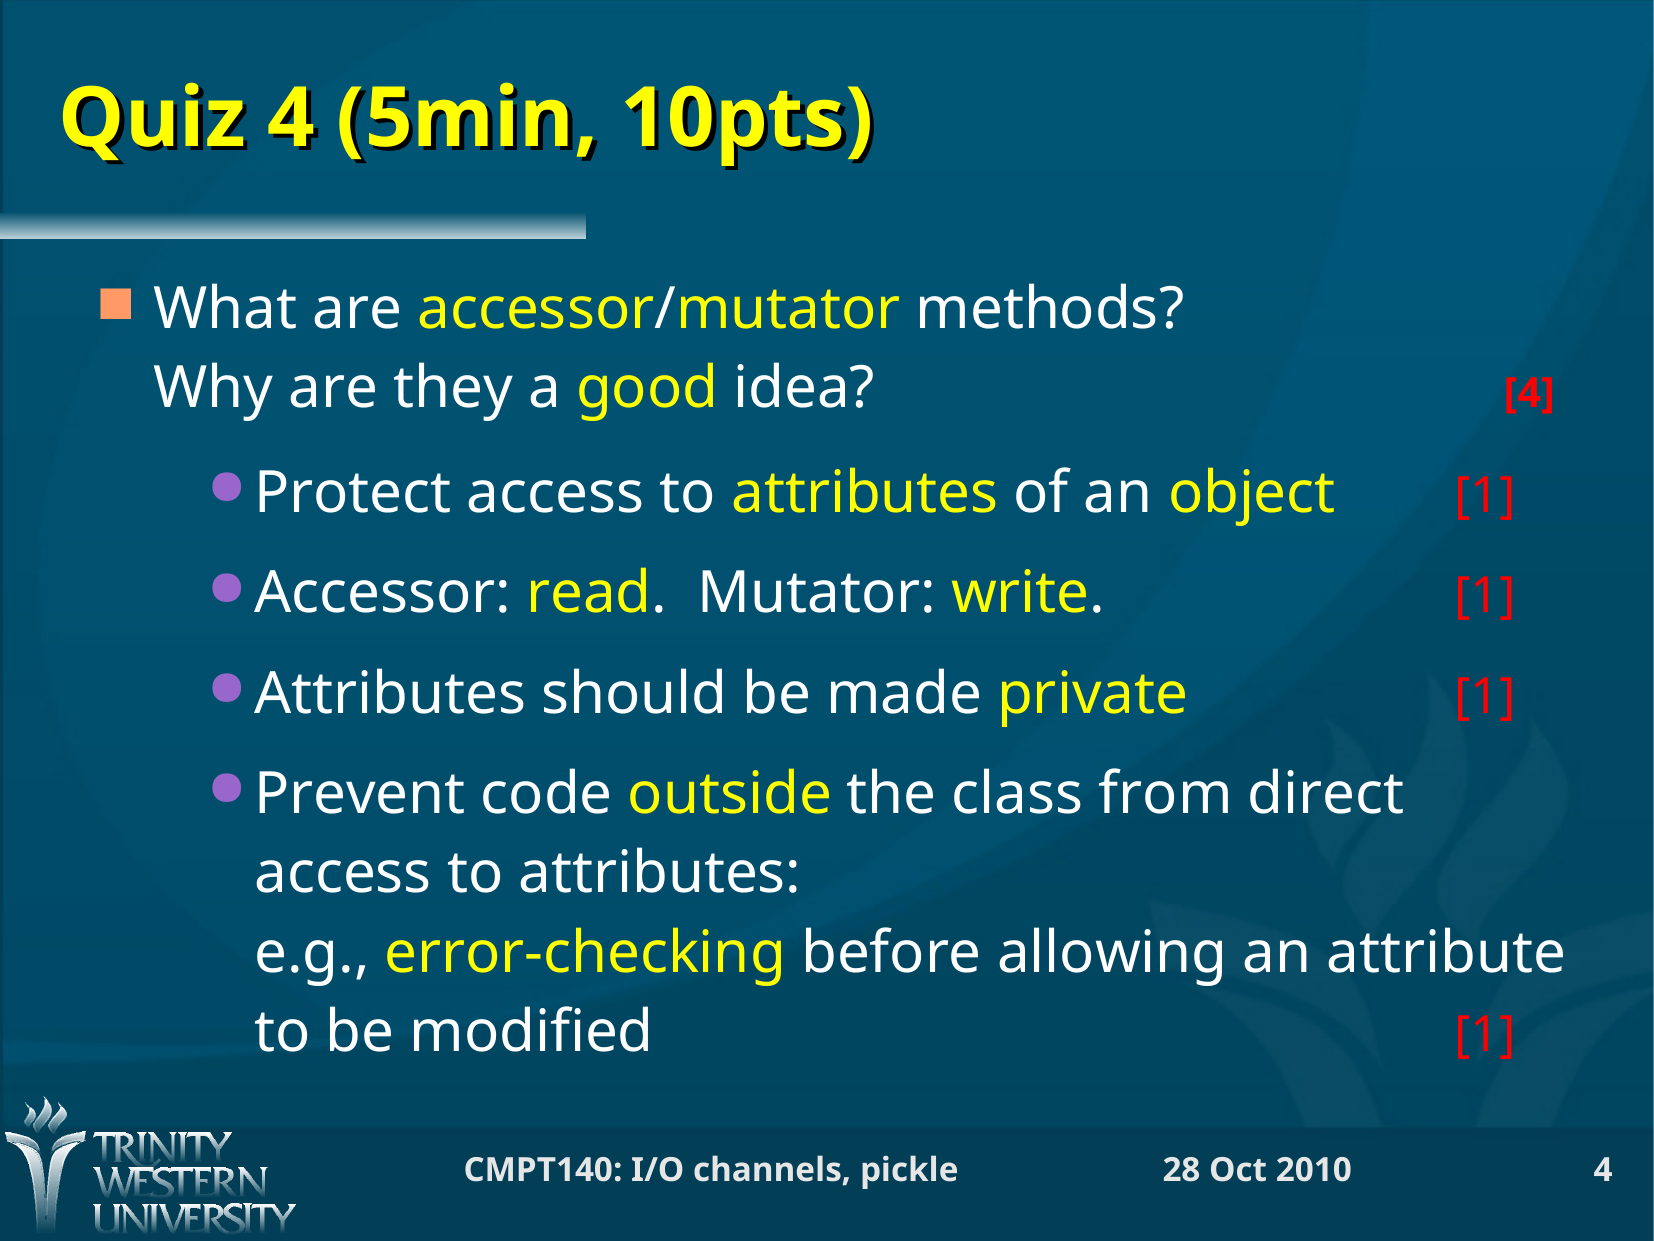

# Quiz 4 (5min, 10pts)
What are accessor/mutator methods?
Why are they a good idea?	[4]
Protect access to attributes of an object	[1]
Accessor: read. Mutator: write.	[1]
Attributes should be made private	[1]
Prevent code outside the class from direct access to attributes:
e.g., error-checking before allowing an attribute to be modified	[1]
CMPT140: I/O channels, pickle
28 Oct 2010
4